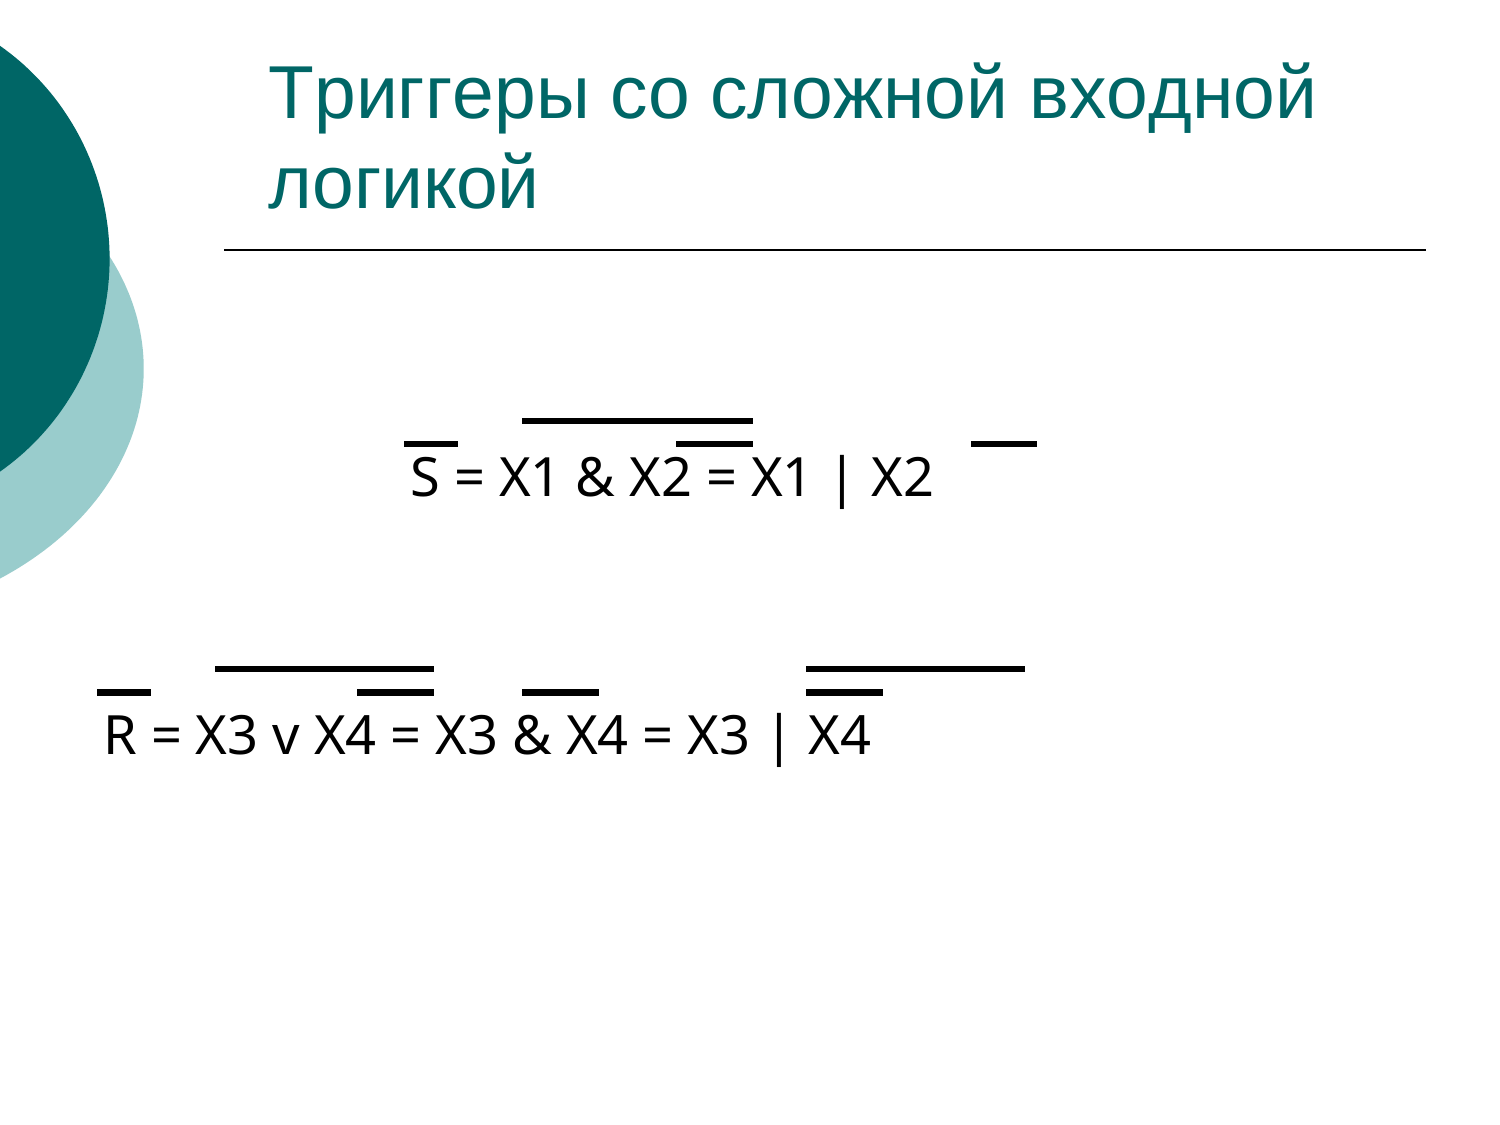

# Триггеры со сложной входной логикой
S = X1 & X2 = X1 | X2
R = X3 v X4 = X3 & X4 = X3 | X4